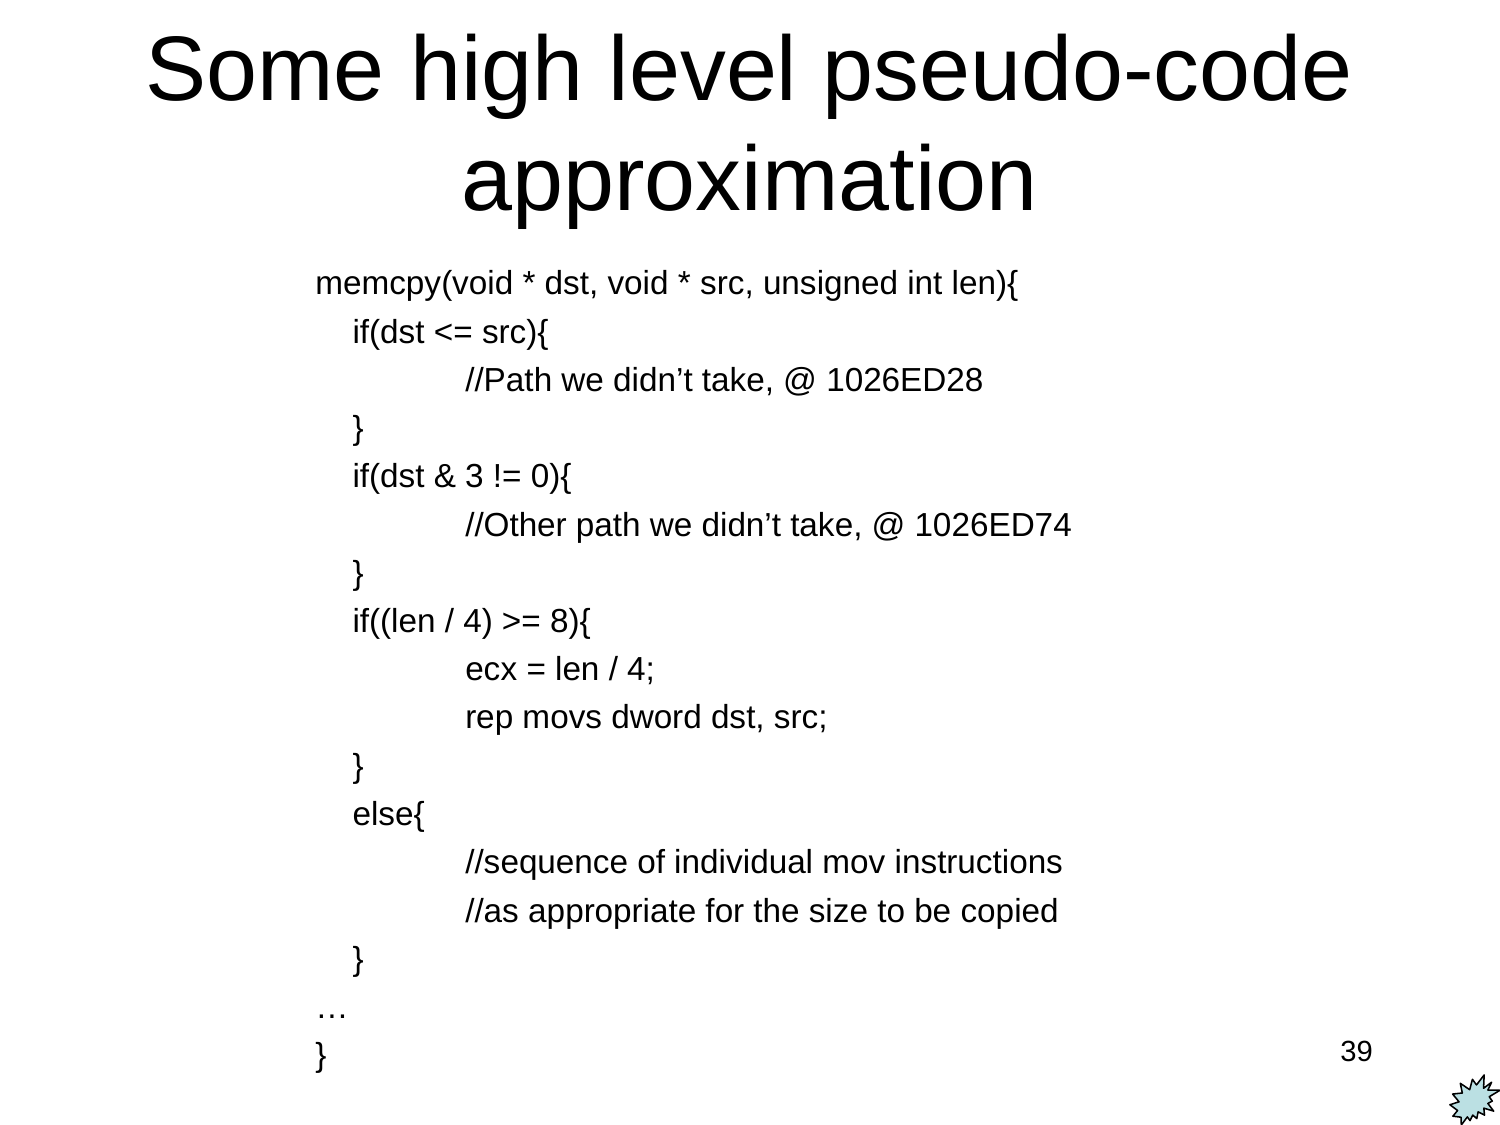

# Some high level pseudo-code approximation
memcpy(void * dst, void * src, unsigned int len){
 if(dst <= src){
	//Path we didn’t take, @ 1026ED28
 }
 if(dst & 3 != 0){
	//Other path we didn’t take, @ 1026ED74
 }
 if((len / 4) >= 8){
	ecx = len / 4;
	rep movs dword dst, src;
 }
 else{
	//sequence of individual mov instructions
	//as appropriate for the size to be copied
 }
…
}